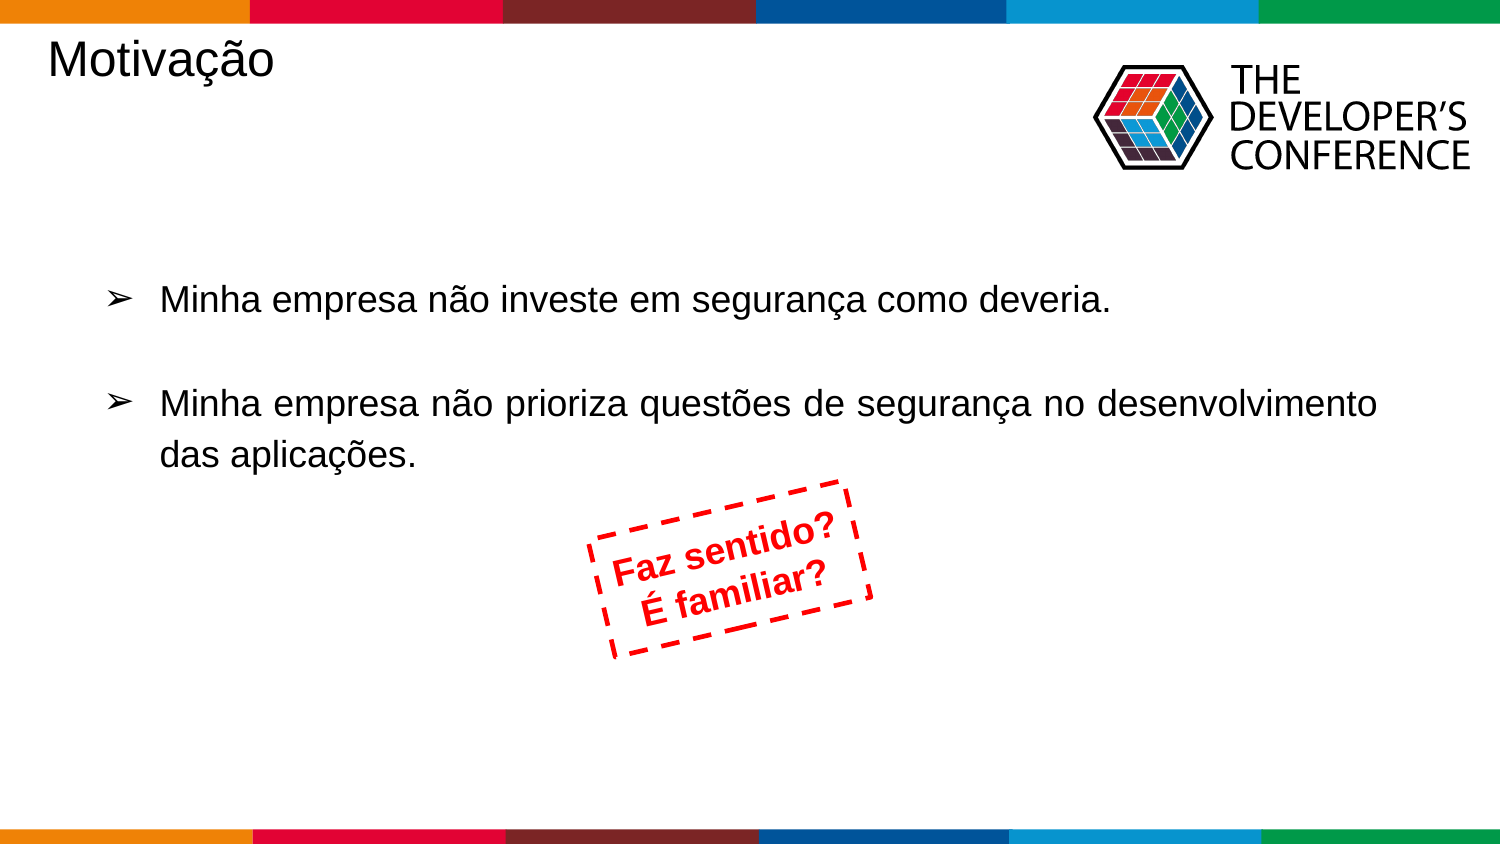

# Motivação
Minha empresa não investe em segurança como deveria.
Minha empresa não prioriza questões de segurança no desenvolvimento das aplicações.
Faz sentido?
É familiar?